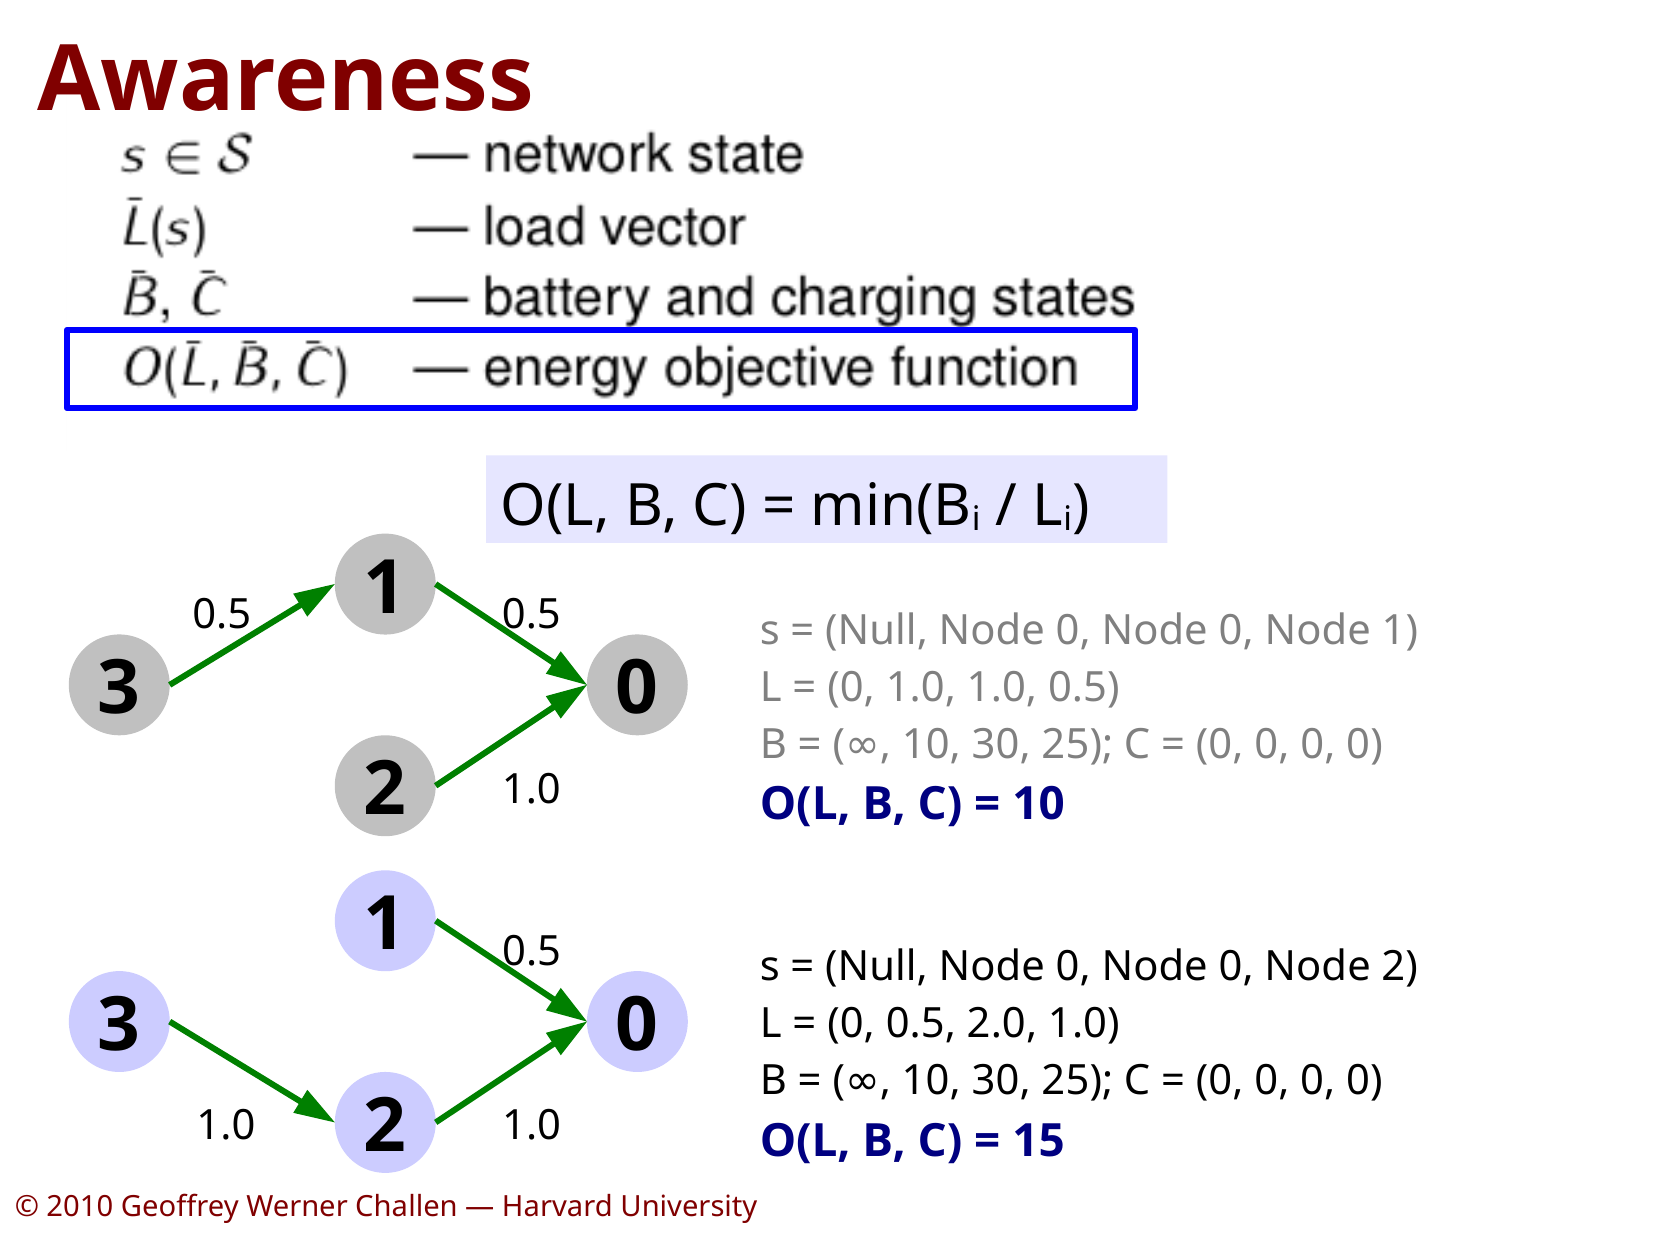

# Awareness
O(L, B, C) = min(Bi / Li)
1
0.5
0.5
1.0
s = (Null, Node 0, Node 0, Node 1)
L = (0, 1.0, 1.0, 0.5)
B = (∞, 10, 30, 25); C = (0, 0, 0, 0)
O(L, B, C) = 10
3
0
2
1
0.5
1.0
1.0
s = (Null, Node 0, Node 0, Node 2)
L = (0, 0.5, 2.0, 1.0)
B = (∞, 10, 30, 25); C = (0, 0, 0, 0)
O(L, B, C) = 15
3
0
2